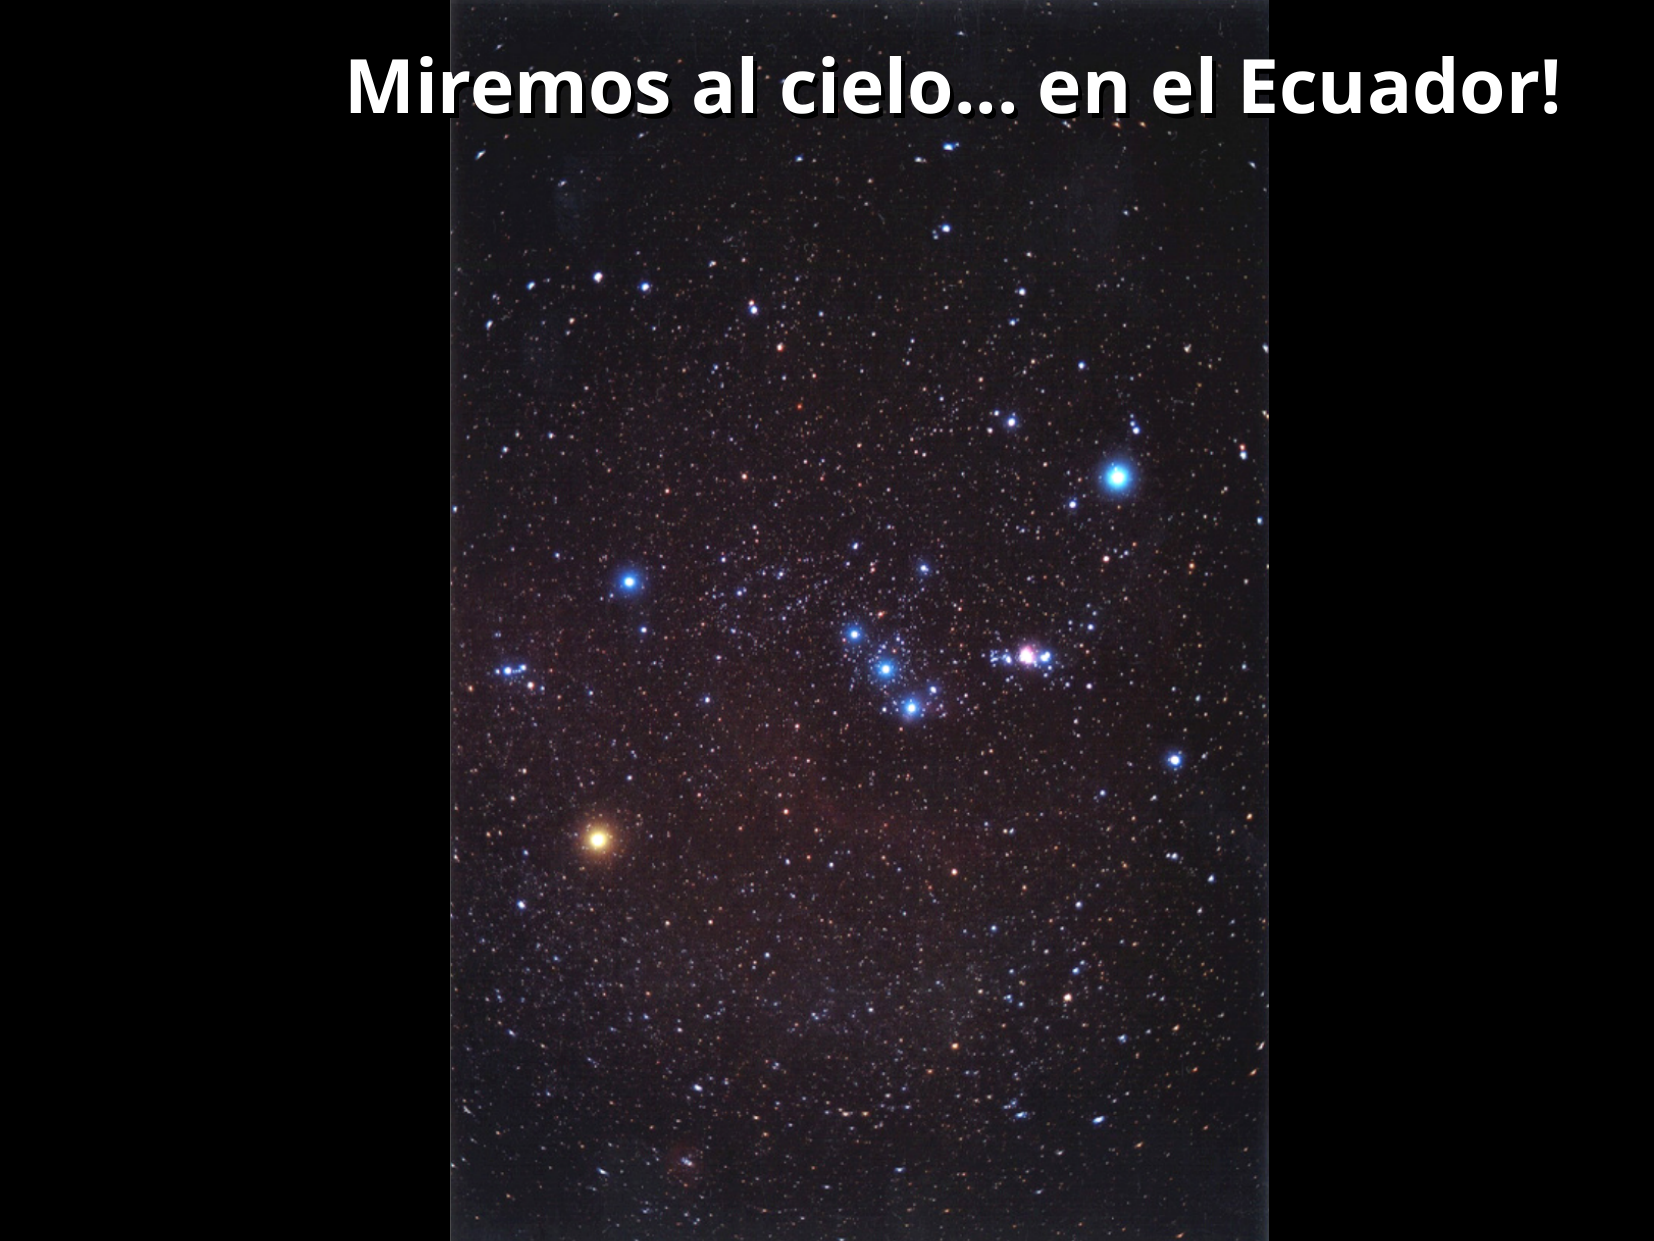

# Miremos al cielo... en el Ecuador!
H. Asorey - Física IV B
22